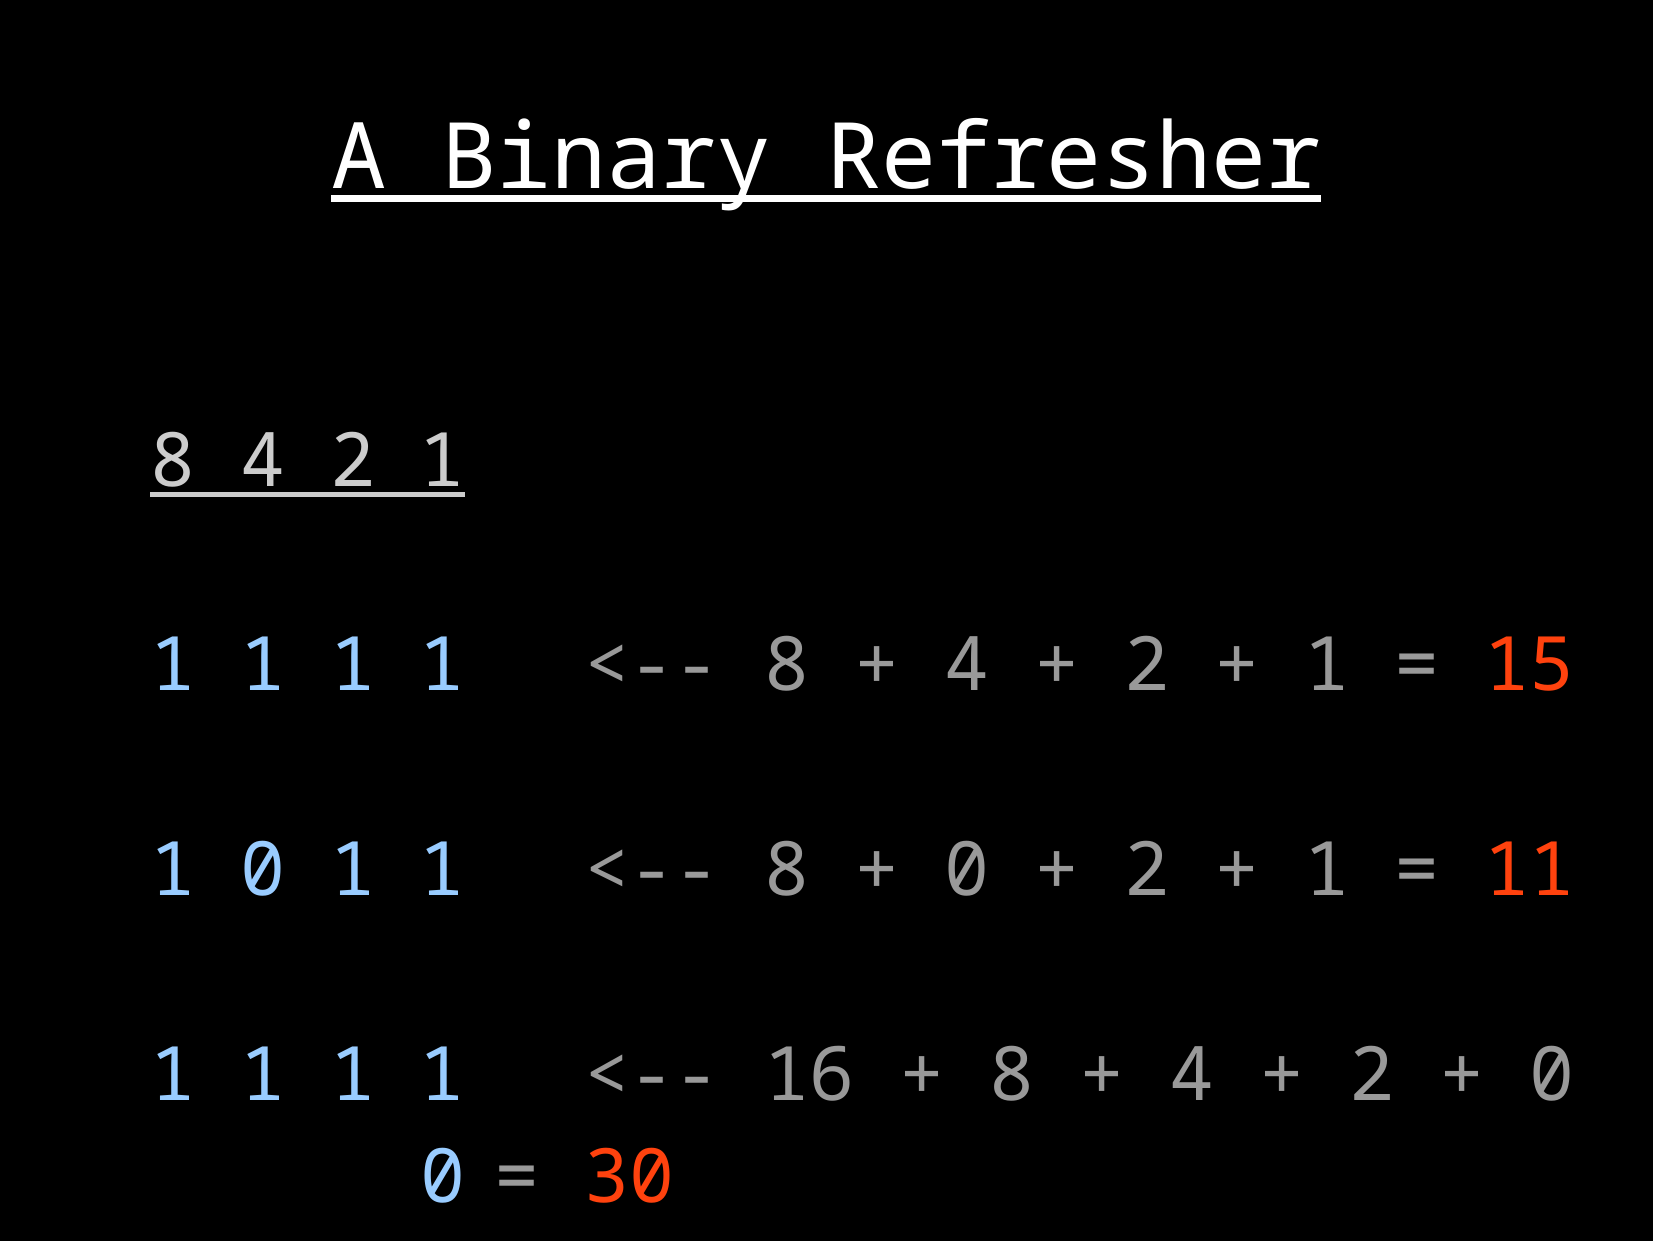

# A Binary Refresher
| 8 4 2 1 1 1 1 1 1 0 1 1 1 1 1 1 0 | <-- 8 + 4 + 2 + 1 = 15 <-- 8 + 0 + 2 + 1 = 11 <-- 16 + 8 + 4 + 2 + 0 = 30 |
| --- | --- |